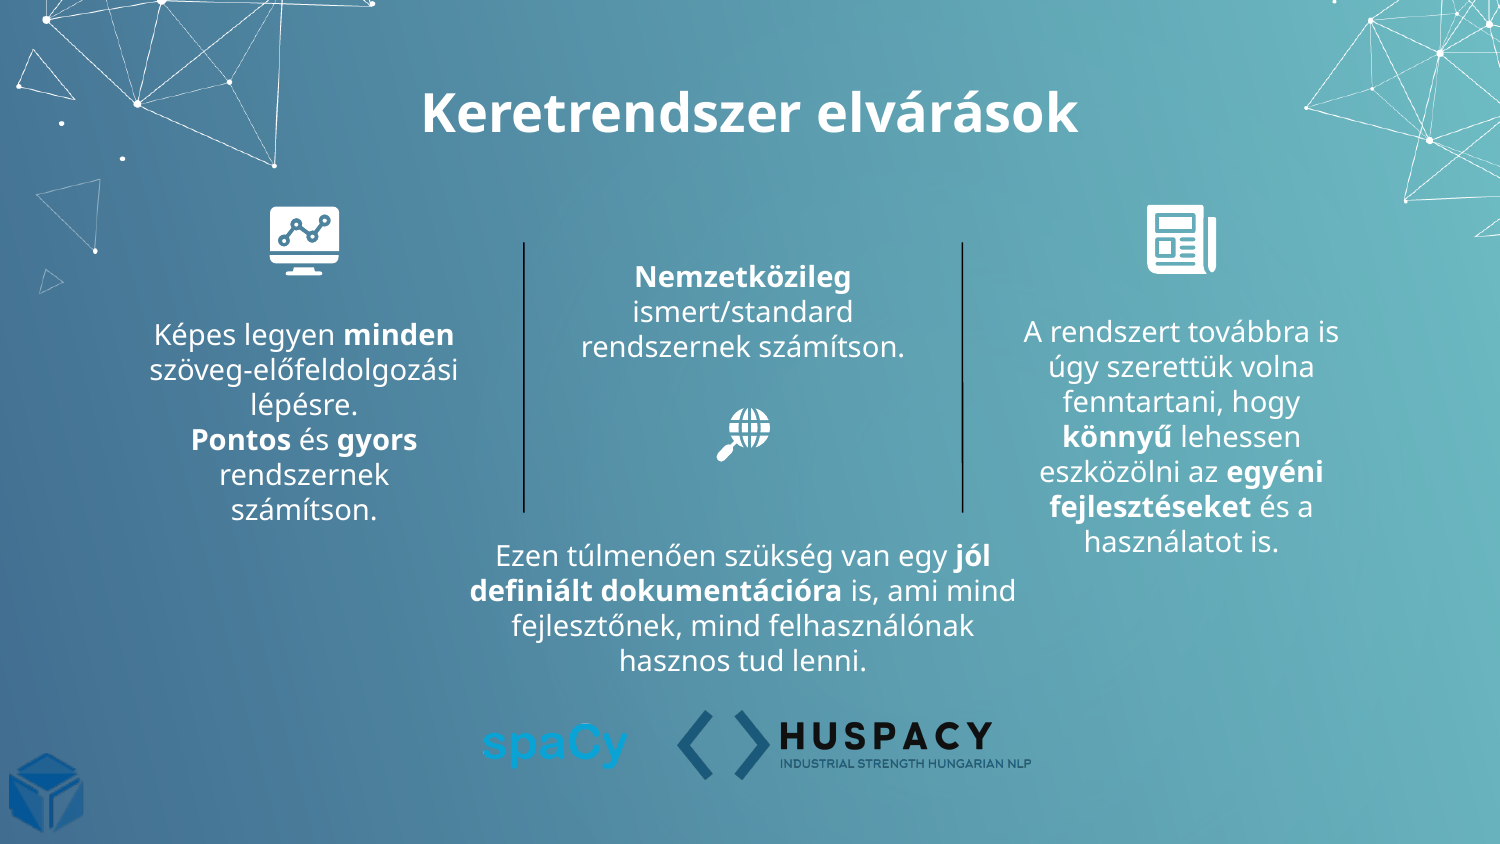

# Keretrendszer elvárások
Nemzetközileg ismert/standard rendszernek számítson.
A rendszert továbbra is úgy szerettük volna fenntartani, hogy könnyű lehessen eszközölni az egyéni fejlesztéseket és a használatot is.
Képes legyen minden szöveg-előfeldolgozási lépésre.
Pontos és gyors rendszernek számítson.
Ezen túlmenően szükség van egy jól definiált dokumentációra is, ami mind fejlesztőnek, mind felhasználónak hasznos tud lenni.